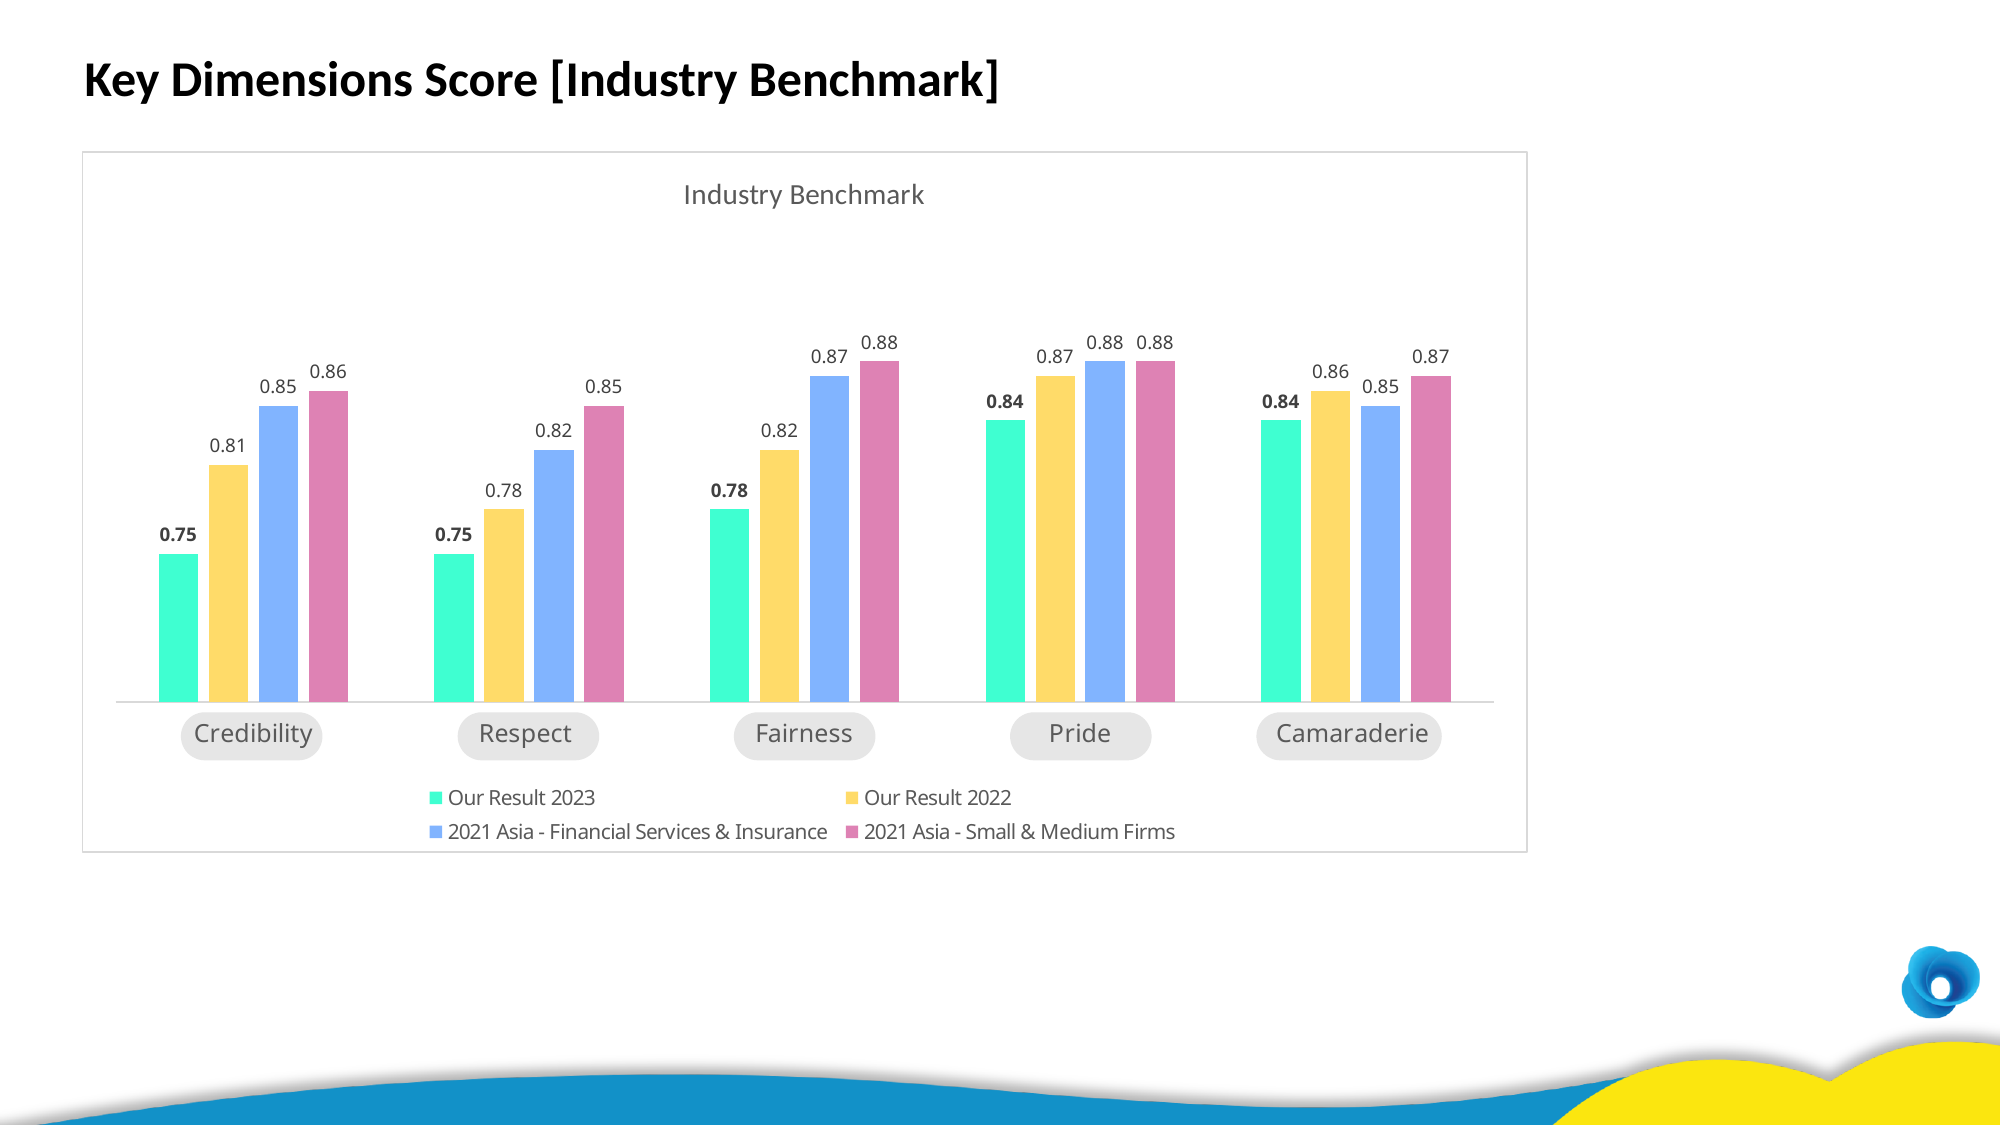

Key Dimensions Score [Industry Benchmark]
### Chart: Industry Benchmark
| Category | Our Result 2023 | Our Result 2022 | 2021 Asia - Financial Services & Insurance | 2021 Asia - Small & Medium Firms |
|---|---|---|---|---|
| Credibility | 0.75 | 0.81 | 0.85 | 0.86 |
| Respect | 0.75 | 0.78 | 0.82 | 0.85 |
| Fairness | 0.78 | 0.82 | 0.87 | 0.88 |
| Pride | 0.84 | 0.87 | 0.88 | 0.88 |
| Camaraderie | 0.84 | 0.86 | 0.85 | 0.87 |